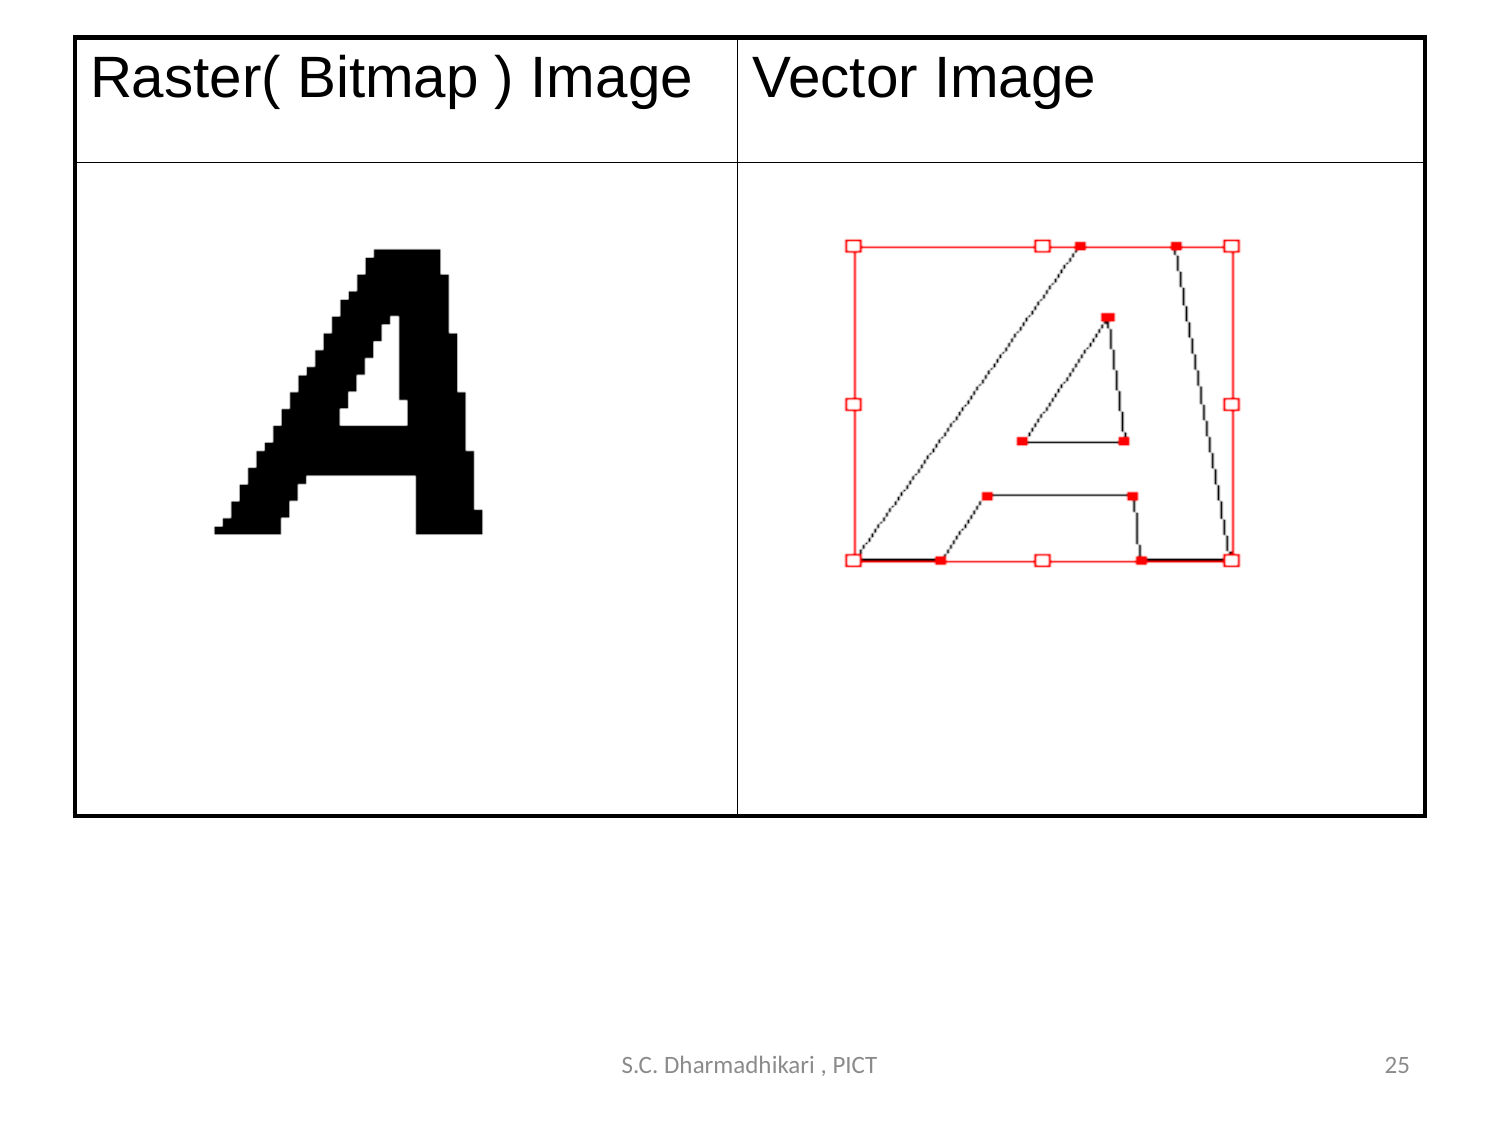

| Raster( Bitmap ) Image | Vector Image |
| --- | --- |
| | |
S.C. Dharmadhikari , PICT